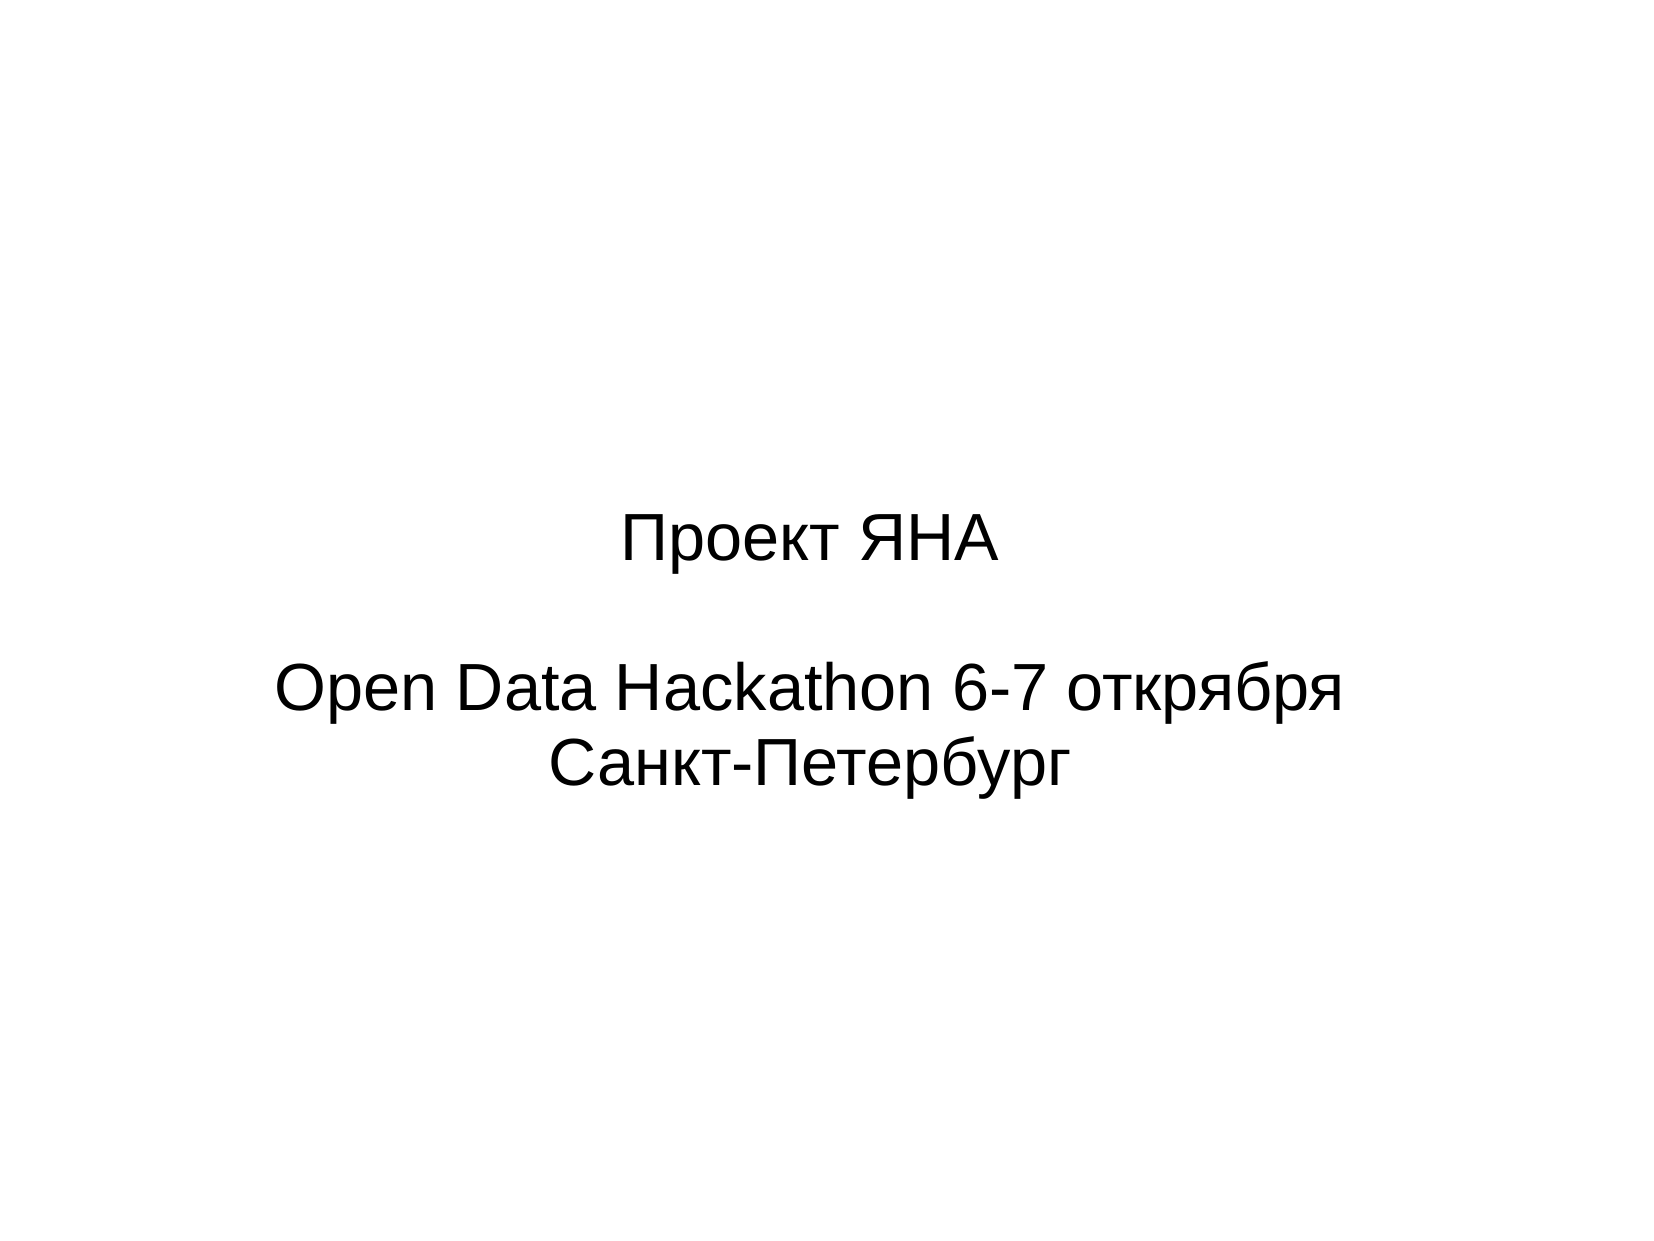

#
Проект ЯНА
Open Data Hackathon 6-7 открября
Санкт-Петербург